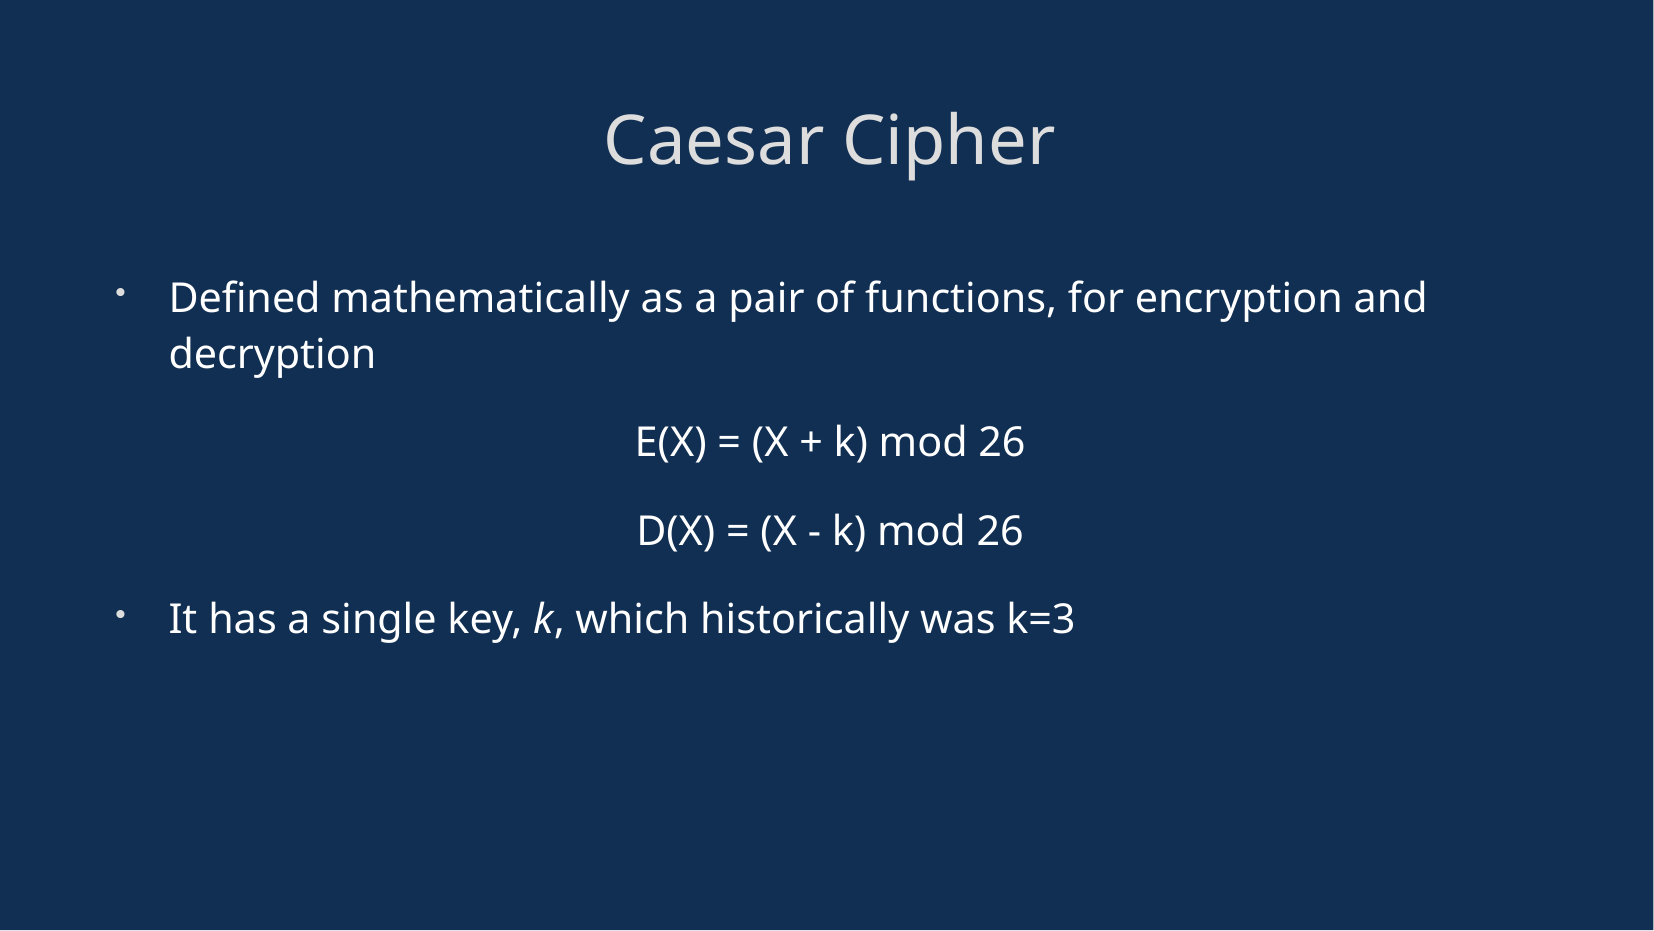

# Caesar Cipher
Defined mathematically as a pair of functions, for encryption and decryption
E(X) = (X + k) mod 26
D(X) = (X - k) mod 26
It has a single key, k, which historically was k=3